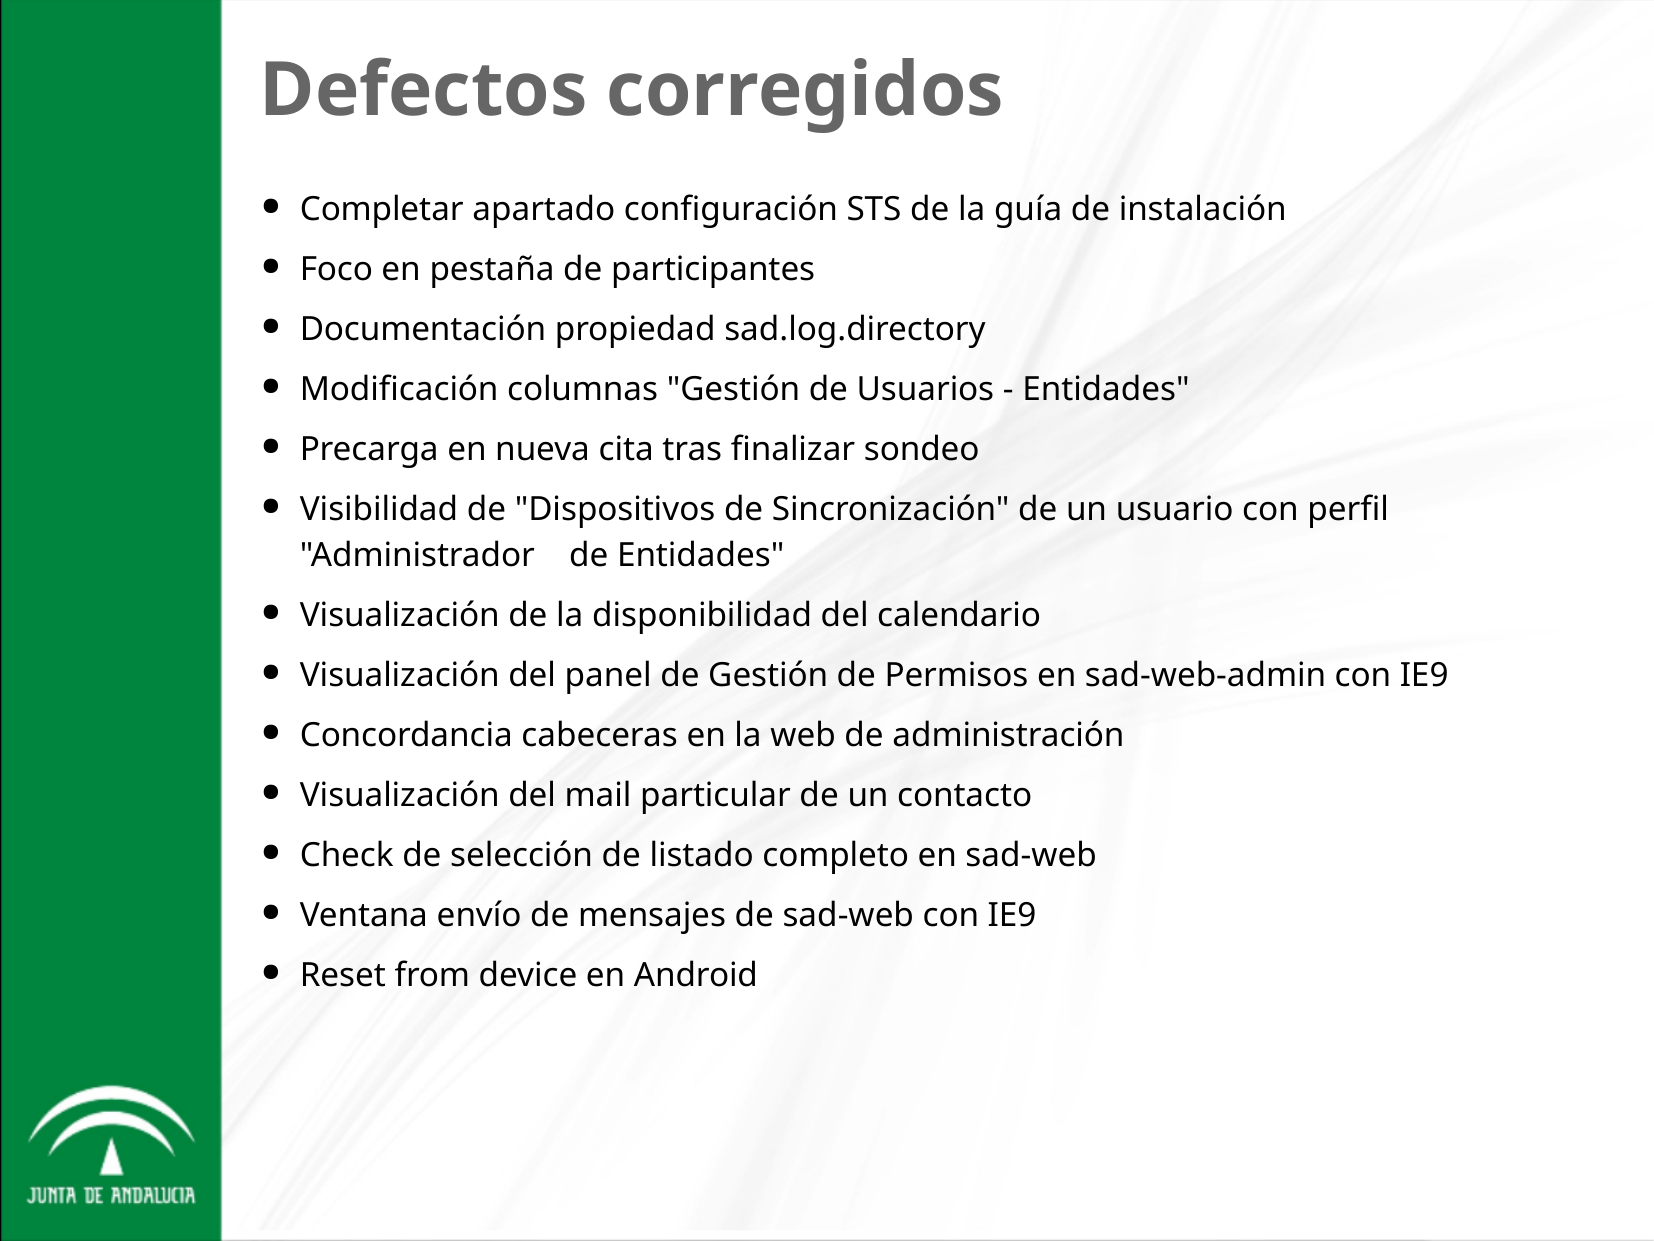

# Defectos corregidos
Completar apartado configuración STS de la guía de instalación
Foco en pestaña de participantes
Documentación propiedad sad.log.directory
Modificación columnas "Gestión de Usuarios - Entidades"
Precarga en nueva cita tras finalizar sondeo
Visibilidad de "Dispositivos de Sincronización" de un usuario con perfil "Administrador 	de Entidades"
Visualización de la disponibilidad del calendario
Visualización del panel de Gestión de Permisos en sad-web-admin con IE9
Concordancia cabeceras en la web de administración
Visualización del mail particular de un contacto
Check de selección de listado completo en sad-web
Ventana envío de mensajes de sad-web con IE9
Reset from device en Android